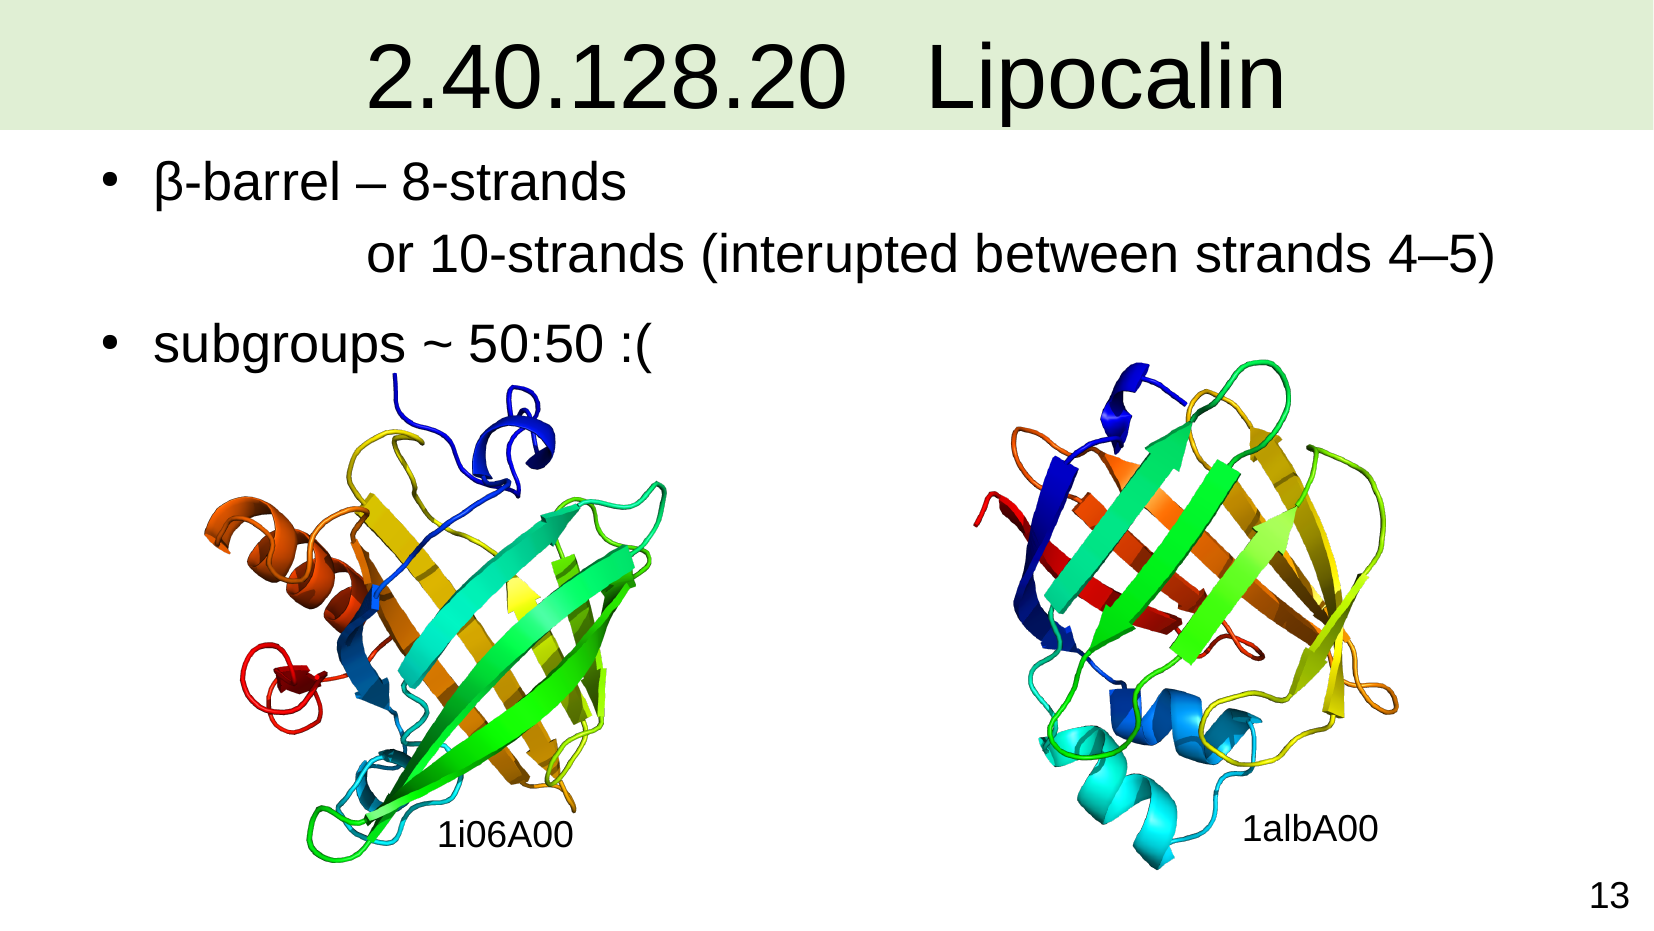

# 2.40.128.20 Lipocalin
β-barrel – 8-strands
or 10-strands (interupted between strands 4–5)
subgroups ~ 50:50 :(
1albA00
1i06A00